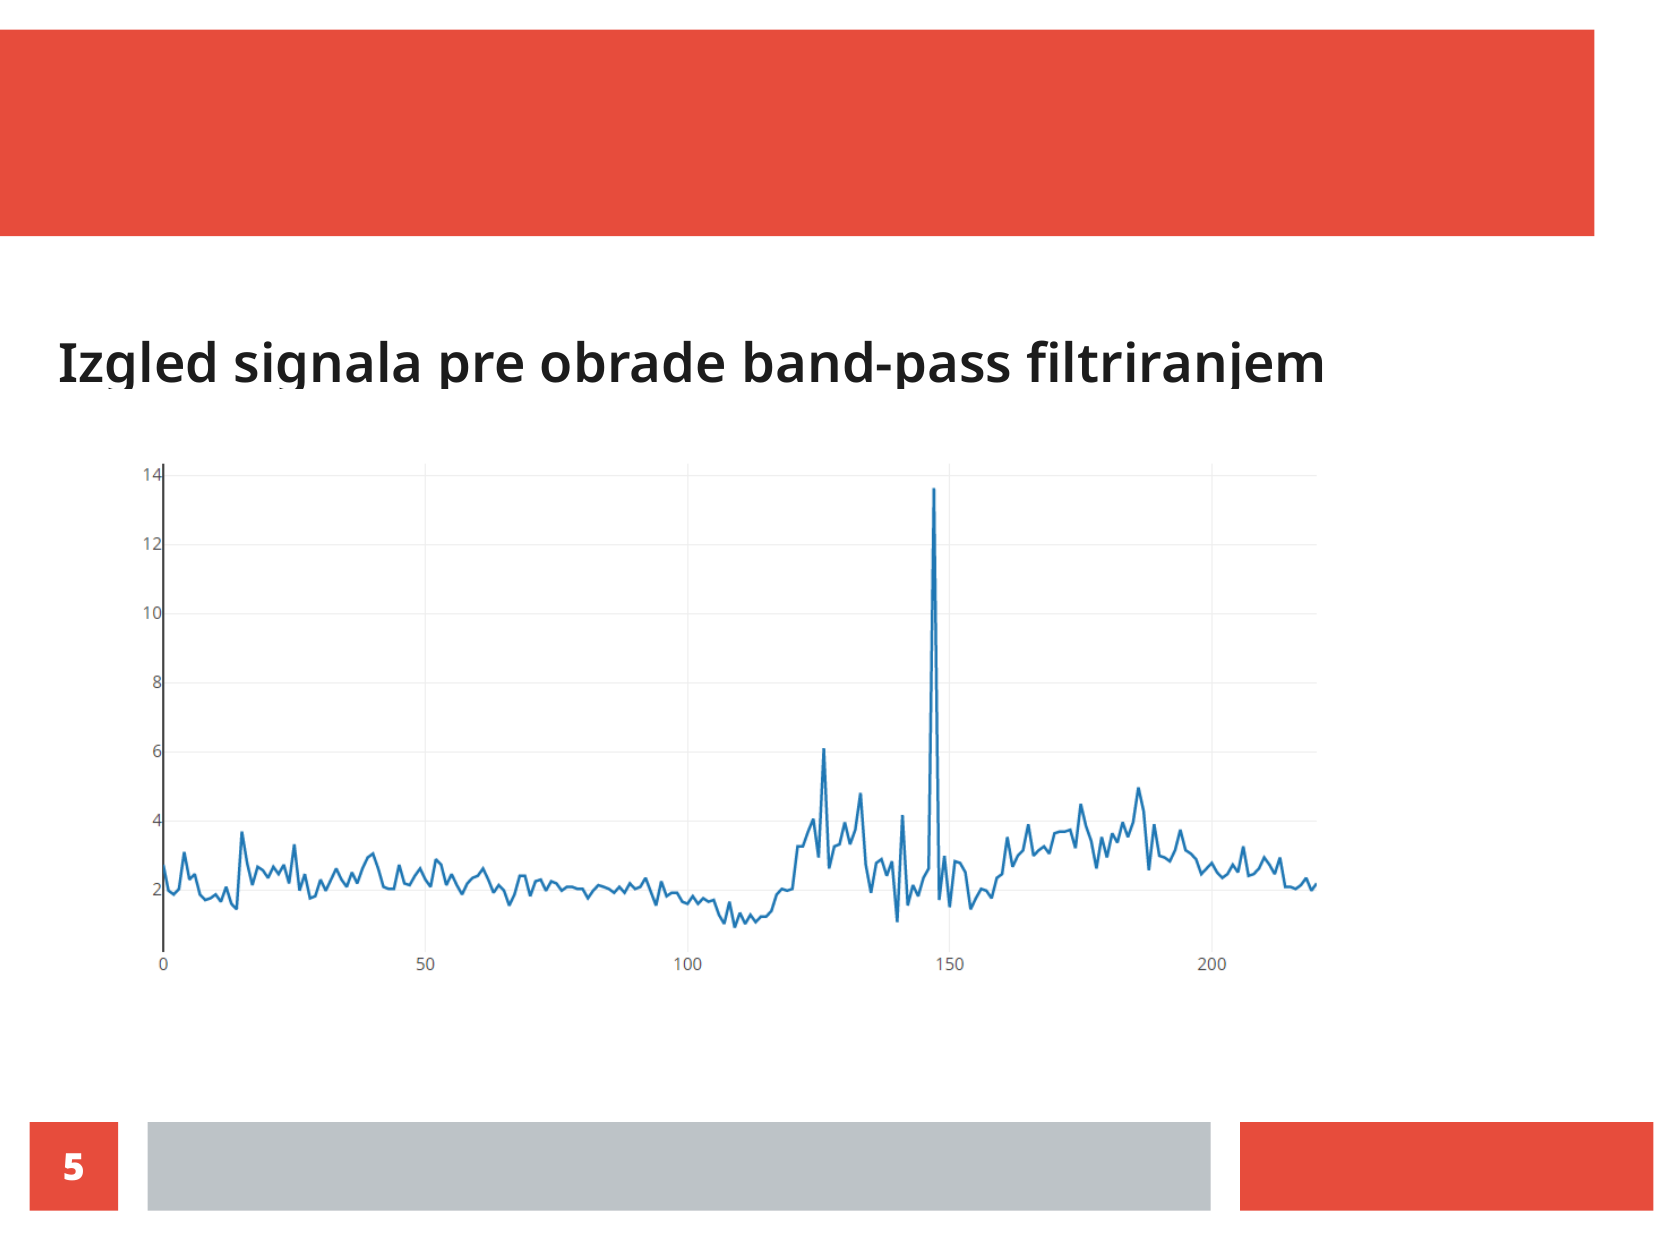

#
Izgled signala pre obrade band-pass filtriranjem
5